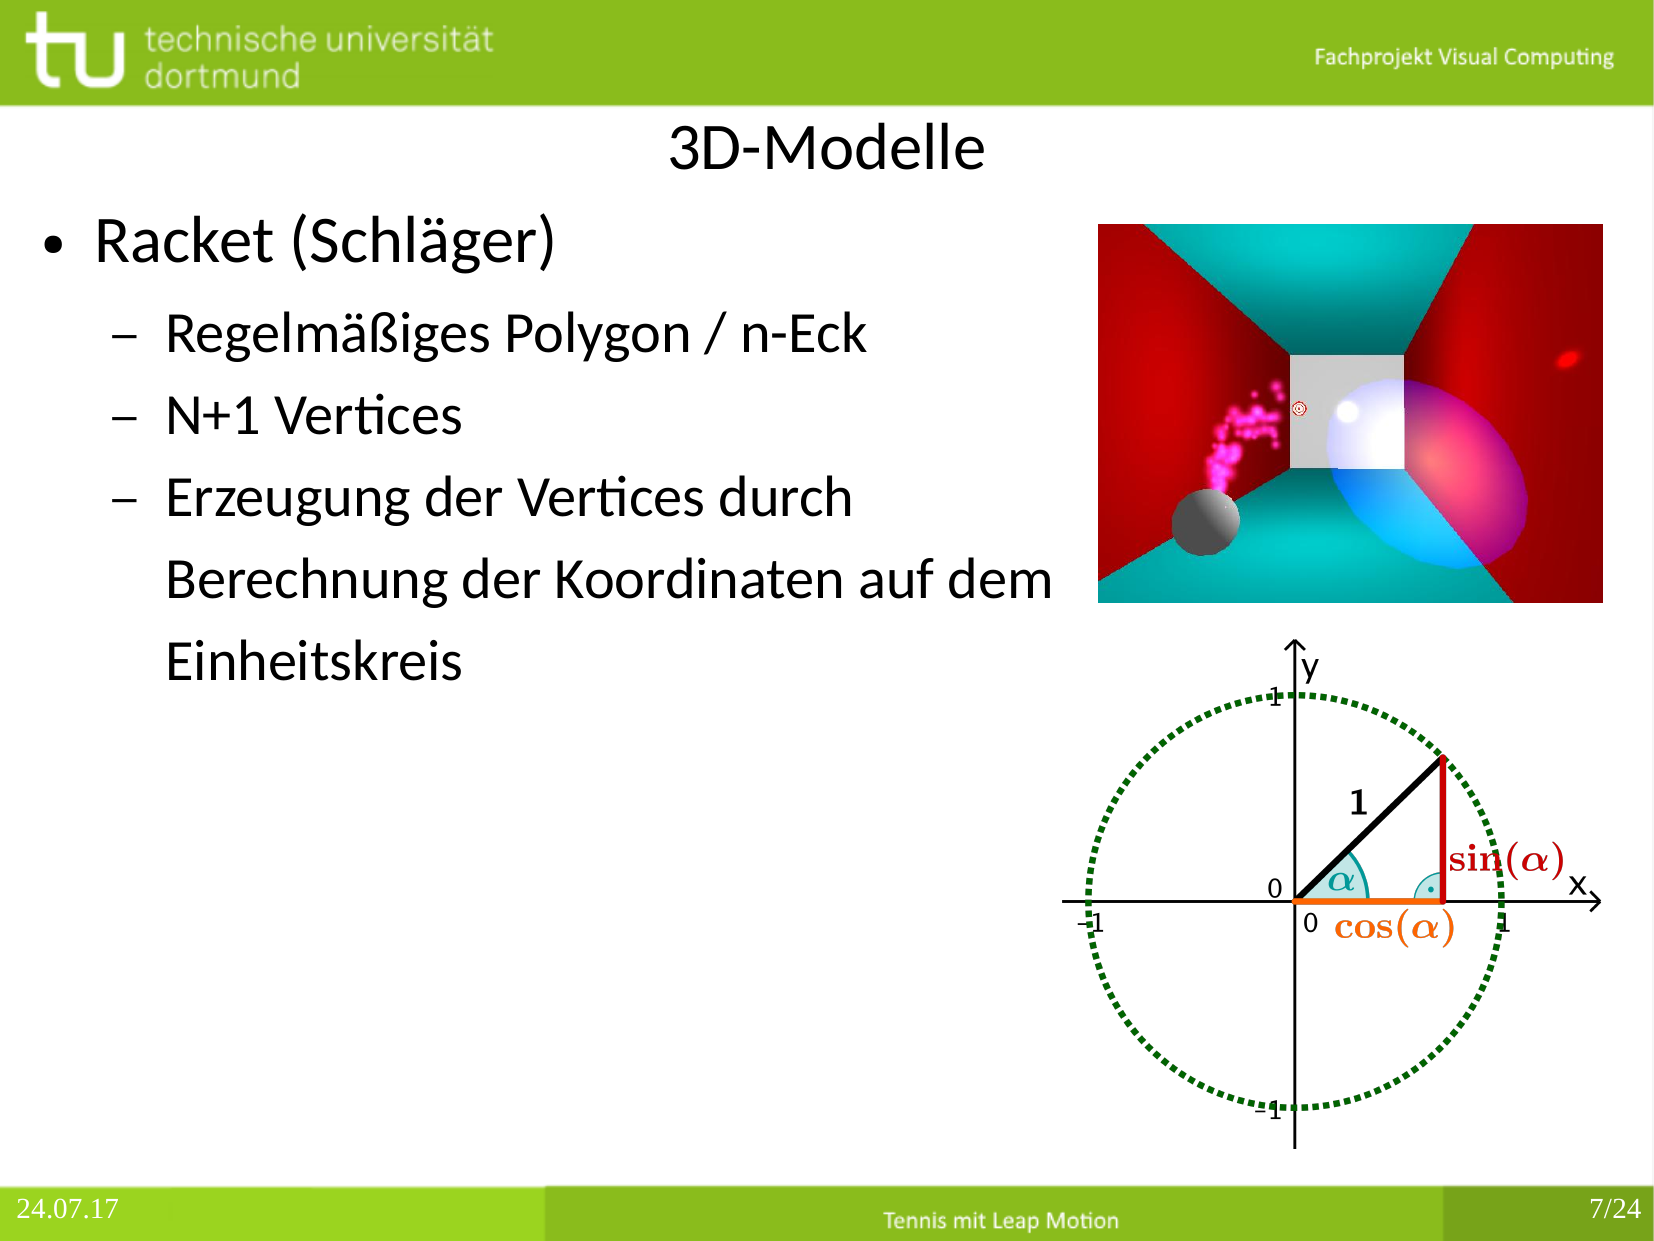

# 3D-Modelle
Racket (Schläger)
Regelmäßiges Polygon / n-Eck
N+1 Vertices
Erzeugung der Vertices durch
Berechnung der Koordinaten auf dem
Einheitskreis
24.07.17
7